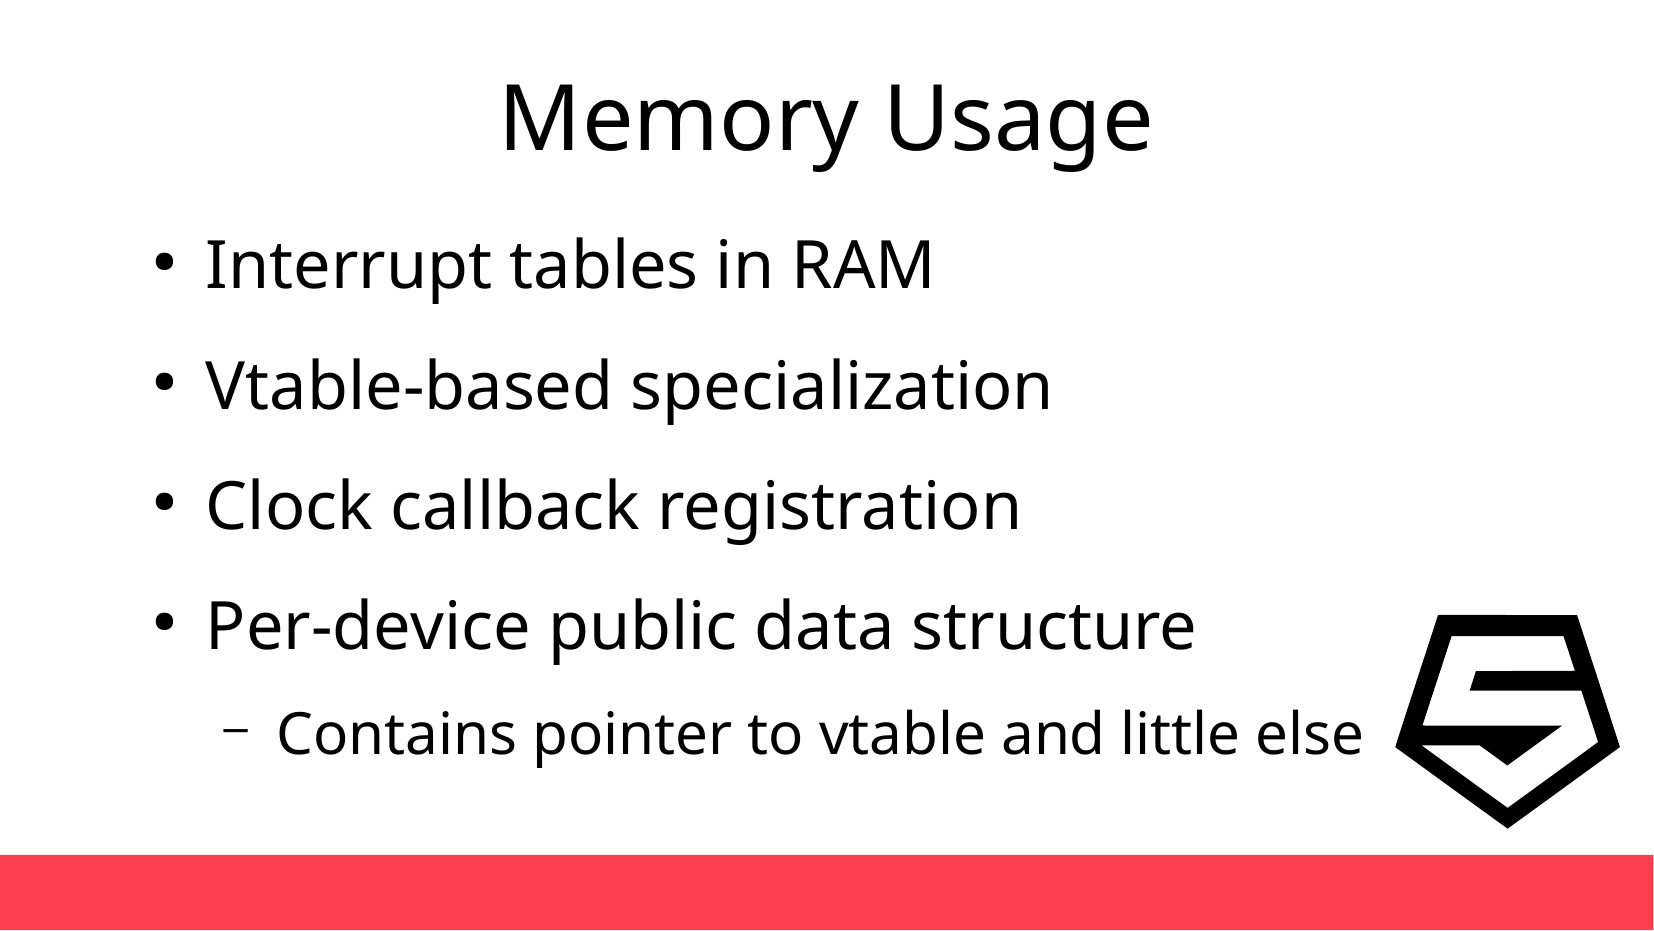

# Memory Usage
Interrupt tables in RAM
Vtable-based specialization
Clock callback registration
Per-device public data structure
Contains pointer to vtable and little else